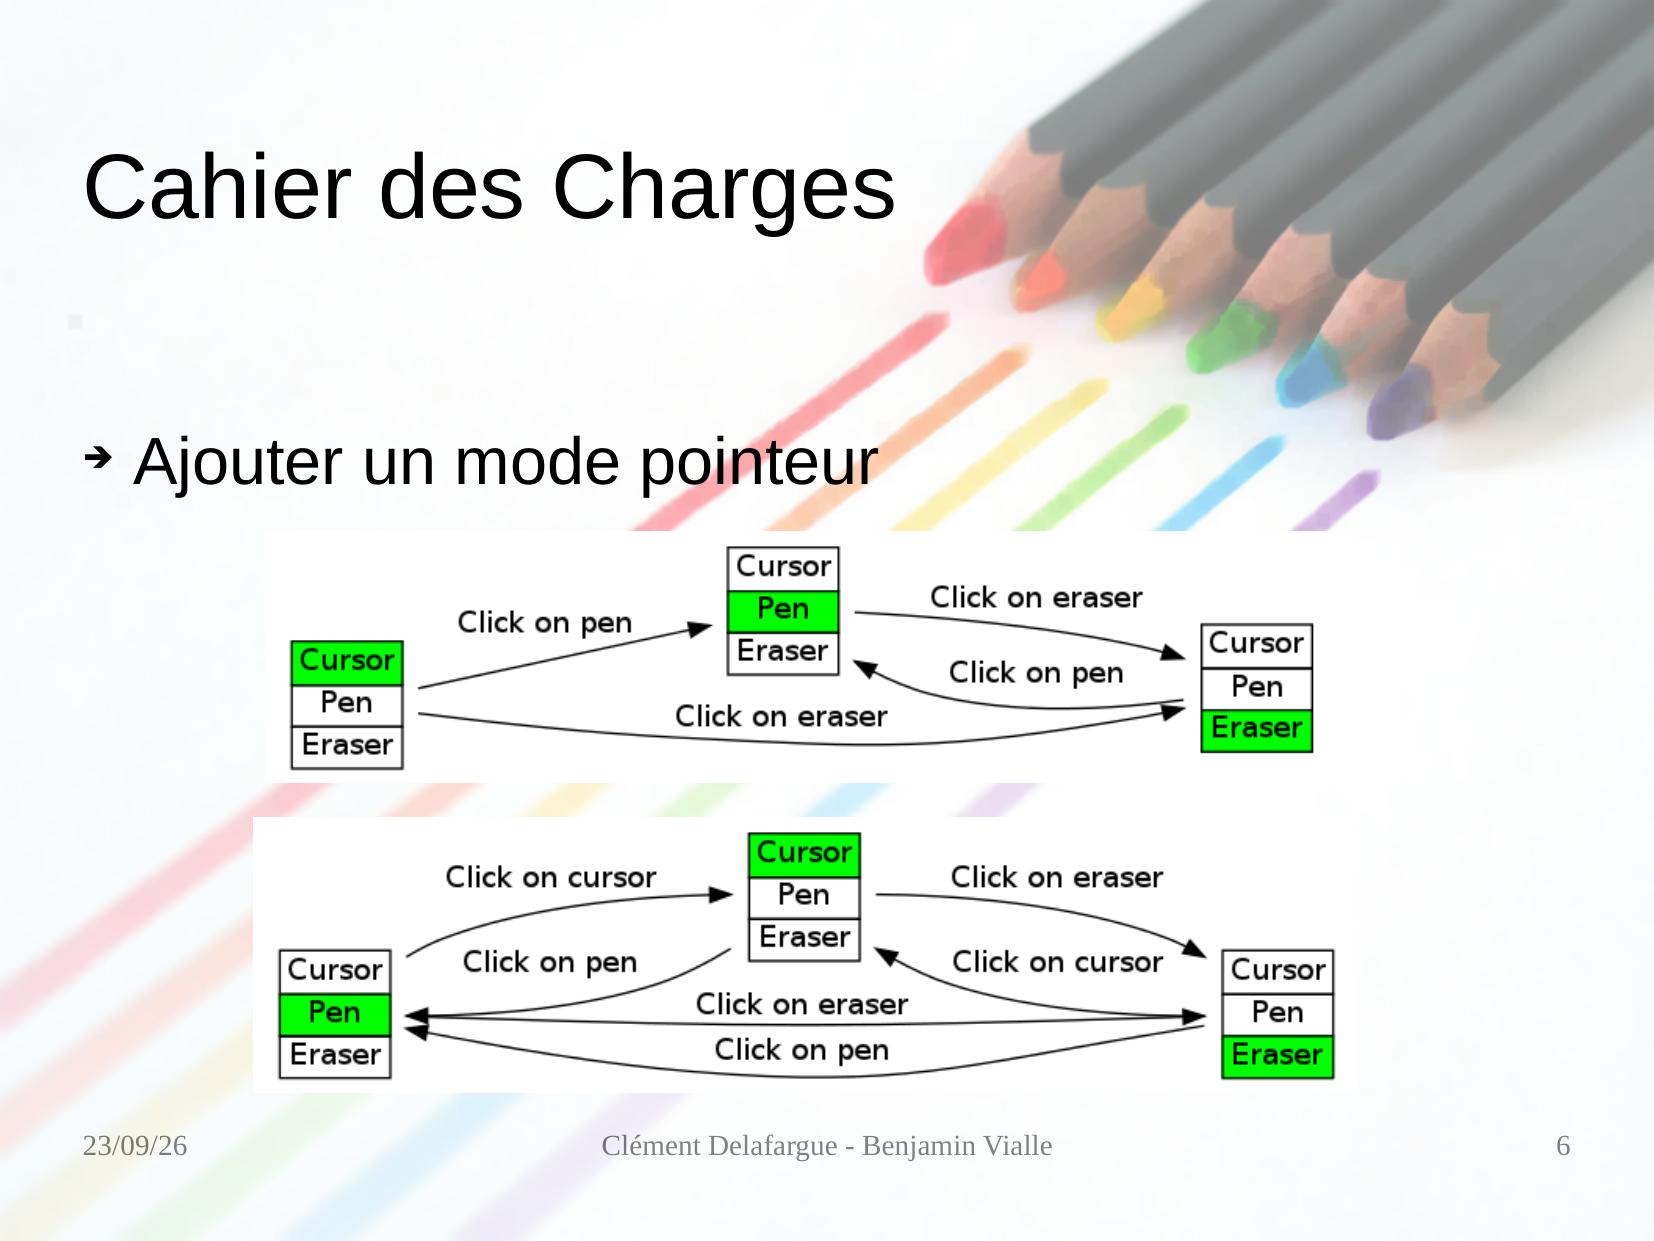

# Cahier des Charges
 Ajouter un mode pointeur
Clément Delafargue - Benjamin Vialle
6